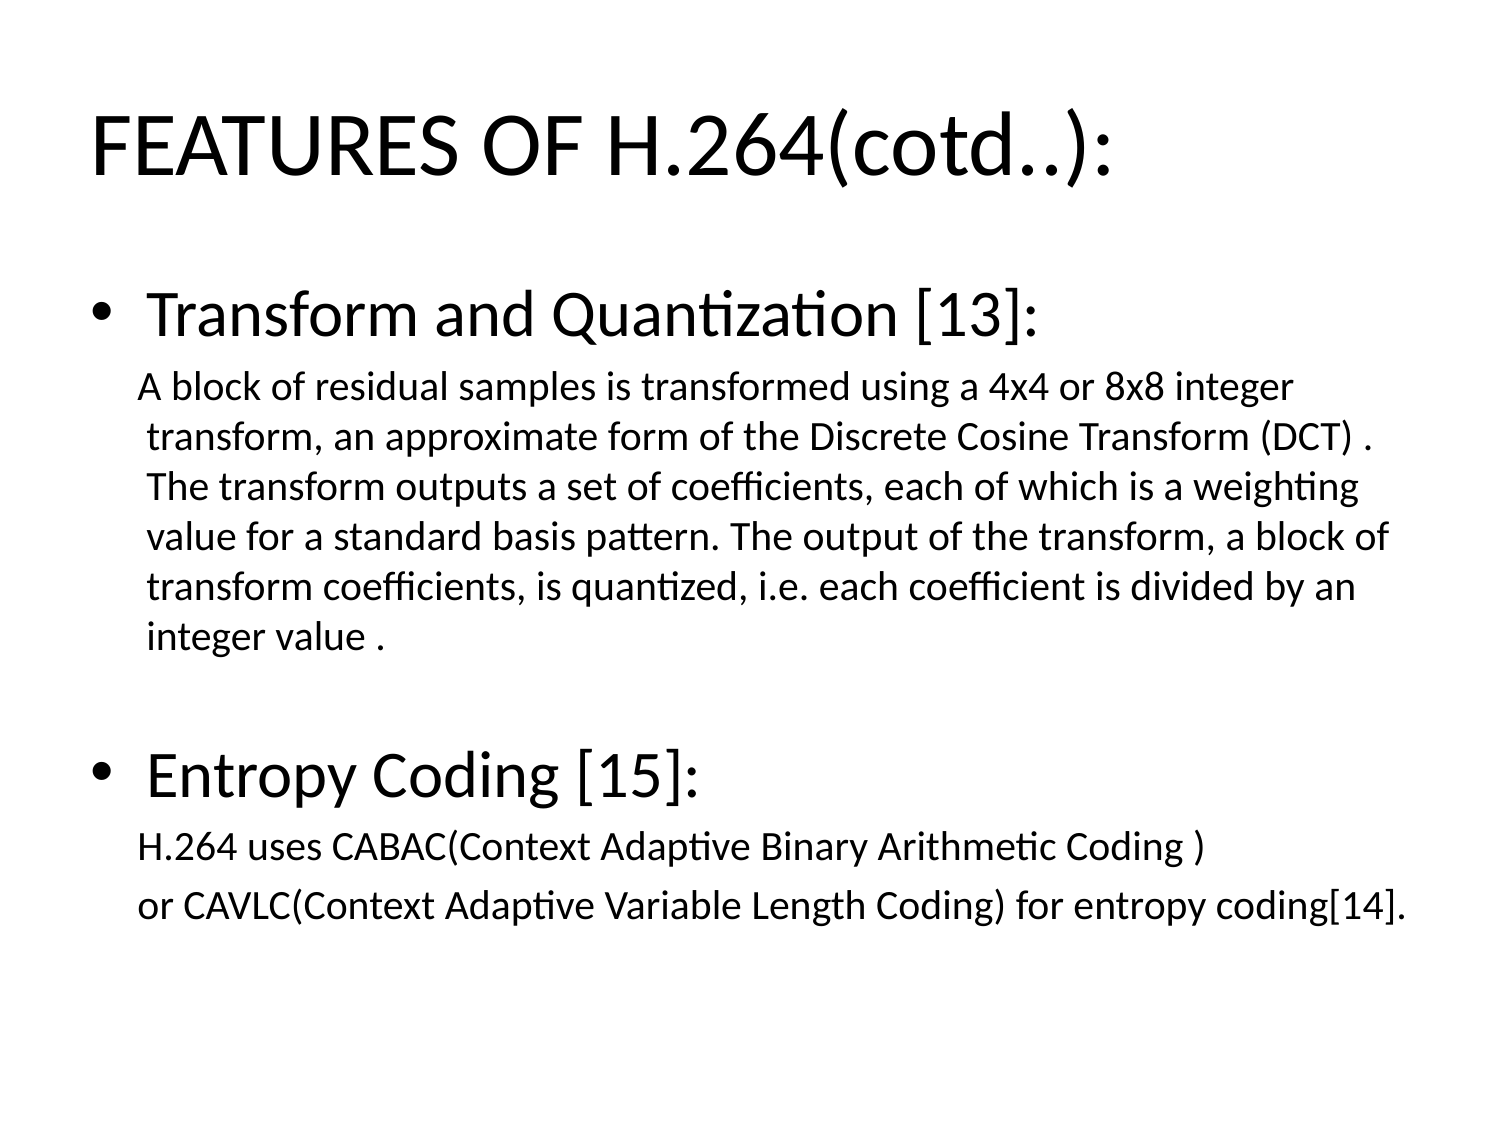

# FEATURES OF H.264(cotd..):
Transform and Quantization [13]:
 A block of residual samples is transformed using a 4x4 or 8x8 integer transform, an approximate form of the Discrete Cosine Transform (DCT) . The transform outputs a set of coefficients, each of which is a weighting value for a standard basis pattern. The output of the transform, a block of transform coefficients, is quantized, i.e. each coefficient is divided by an integer value .
Entropy Coding [15]:
 H.264 uses CABAC(Context Adaptive Binary Arithmetic Coding )
 or CAVLC(Context Adaptive Variable Length Coding) for entropy coding[14].